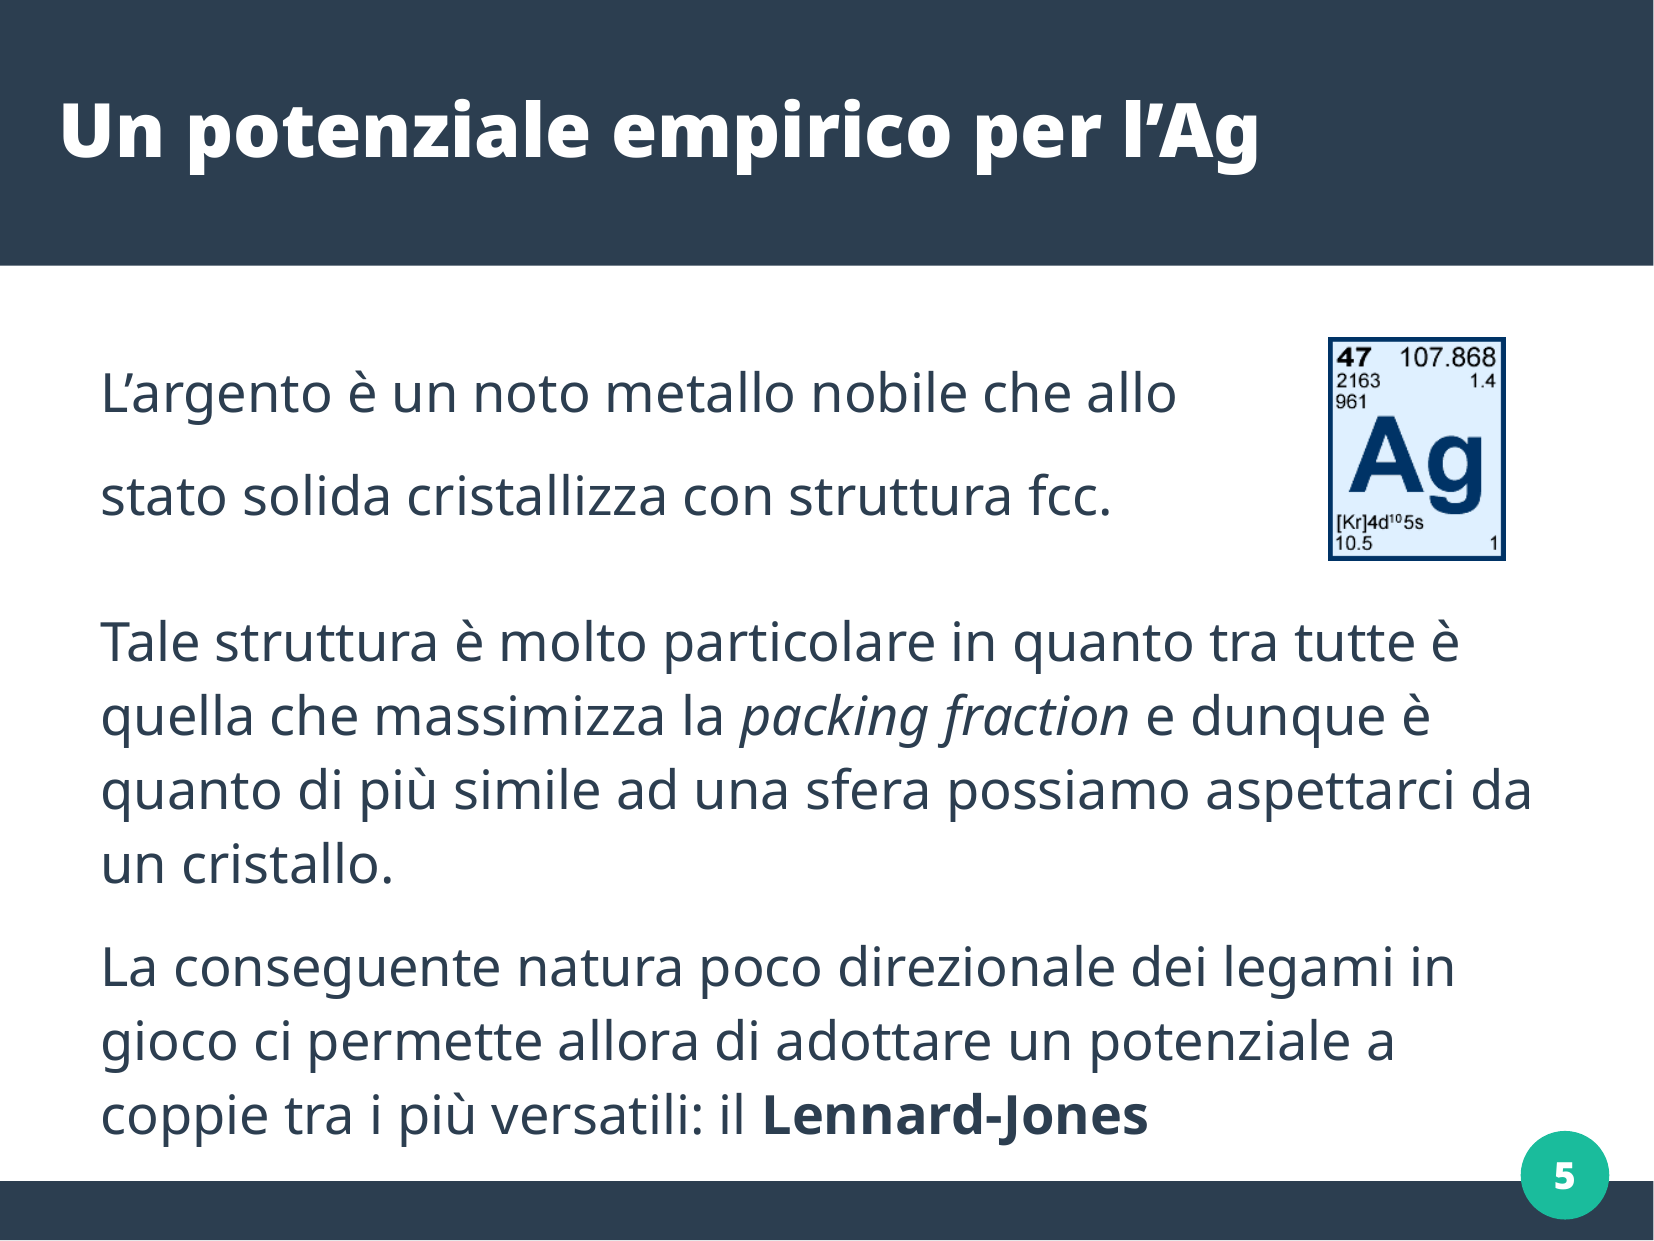

# Un potenziale empirico per l’Ag
L’argento è un noto metallo nobile che allo
stato solida cristallizza con struttura fcc.
Tale struttura è molto particolare in quanto tra tutte è quella che massimizza la packing fraction e dunque è quanto di più simile ad una sfera possiamo aspettarci da un cristallo.
La conseguente natura poco direzionale dei legami in gioco ci permette allora di adottare un potenziale a coppie tra i più versatili: il Lennard-Jones
5